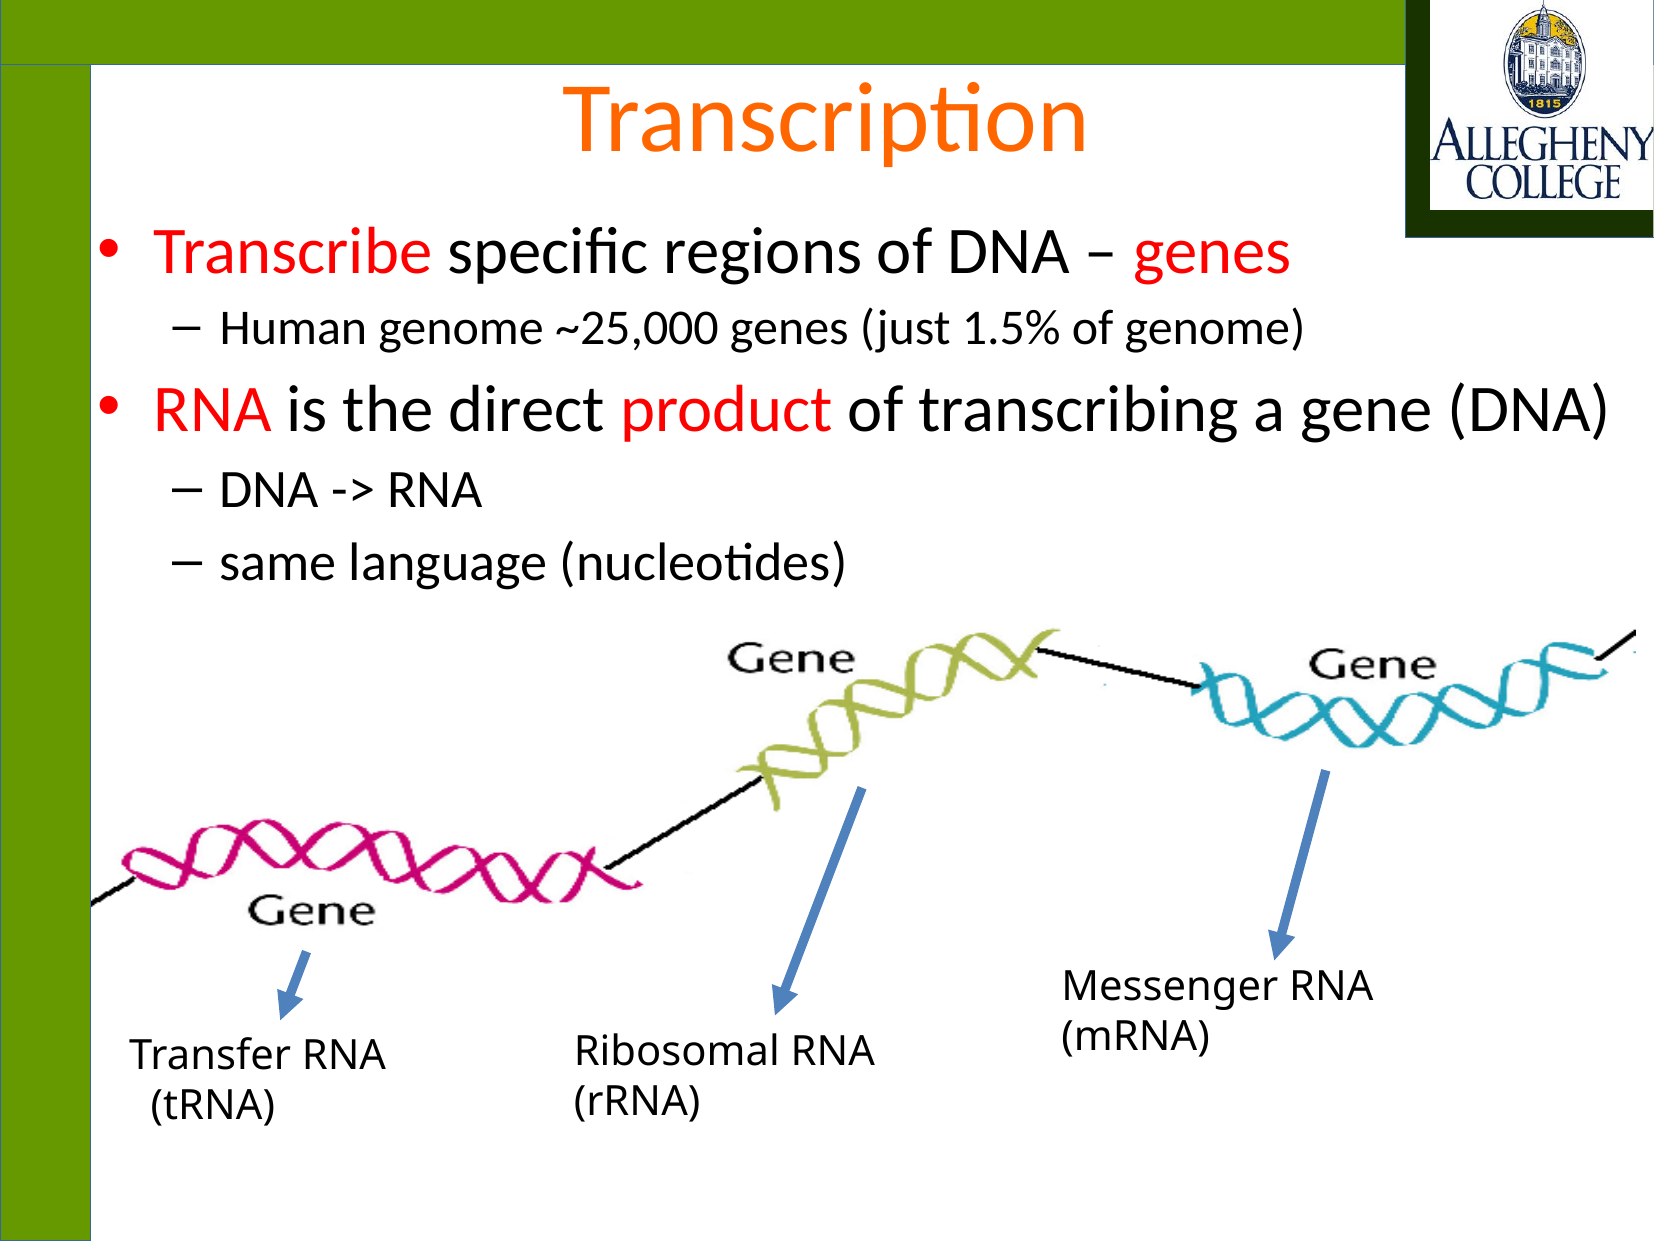

# Transcription
Transcribe specific regions of DNA – genes
Human genome ~25,000 genes (just 1.5% of genome)
RNA is the direct product of transcribing a gene (DNA)
DNA -> RNA
same language (nucleotides)
Messenger RNA 	(mRNA)
Ribosomal RNA 	(rRNA)
Transfer RNA
 (tRNA)